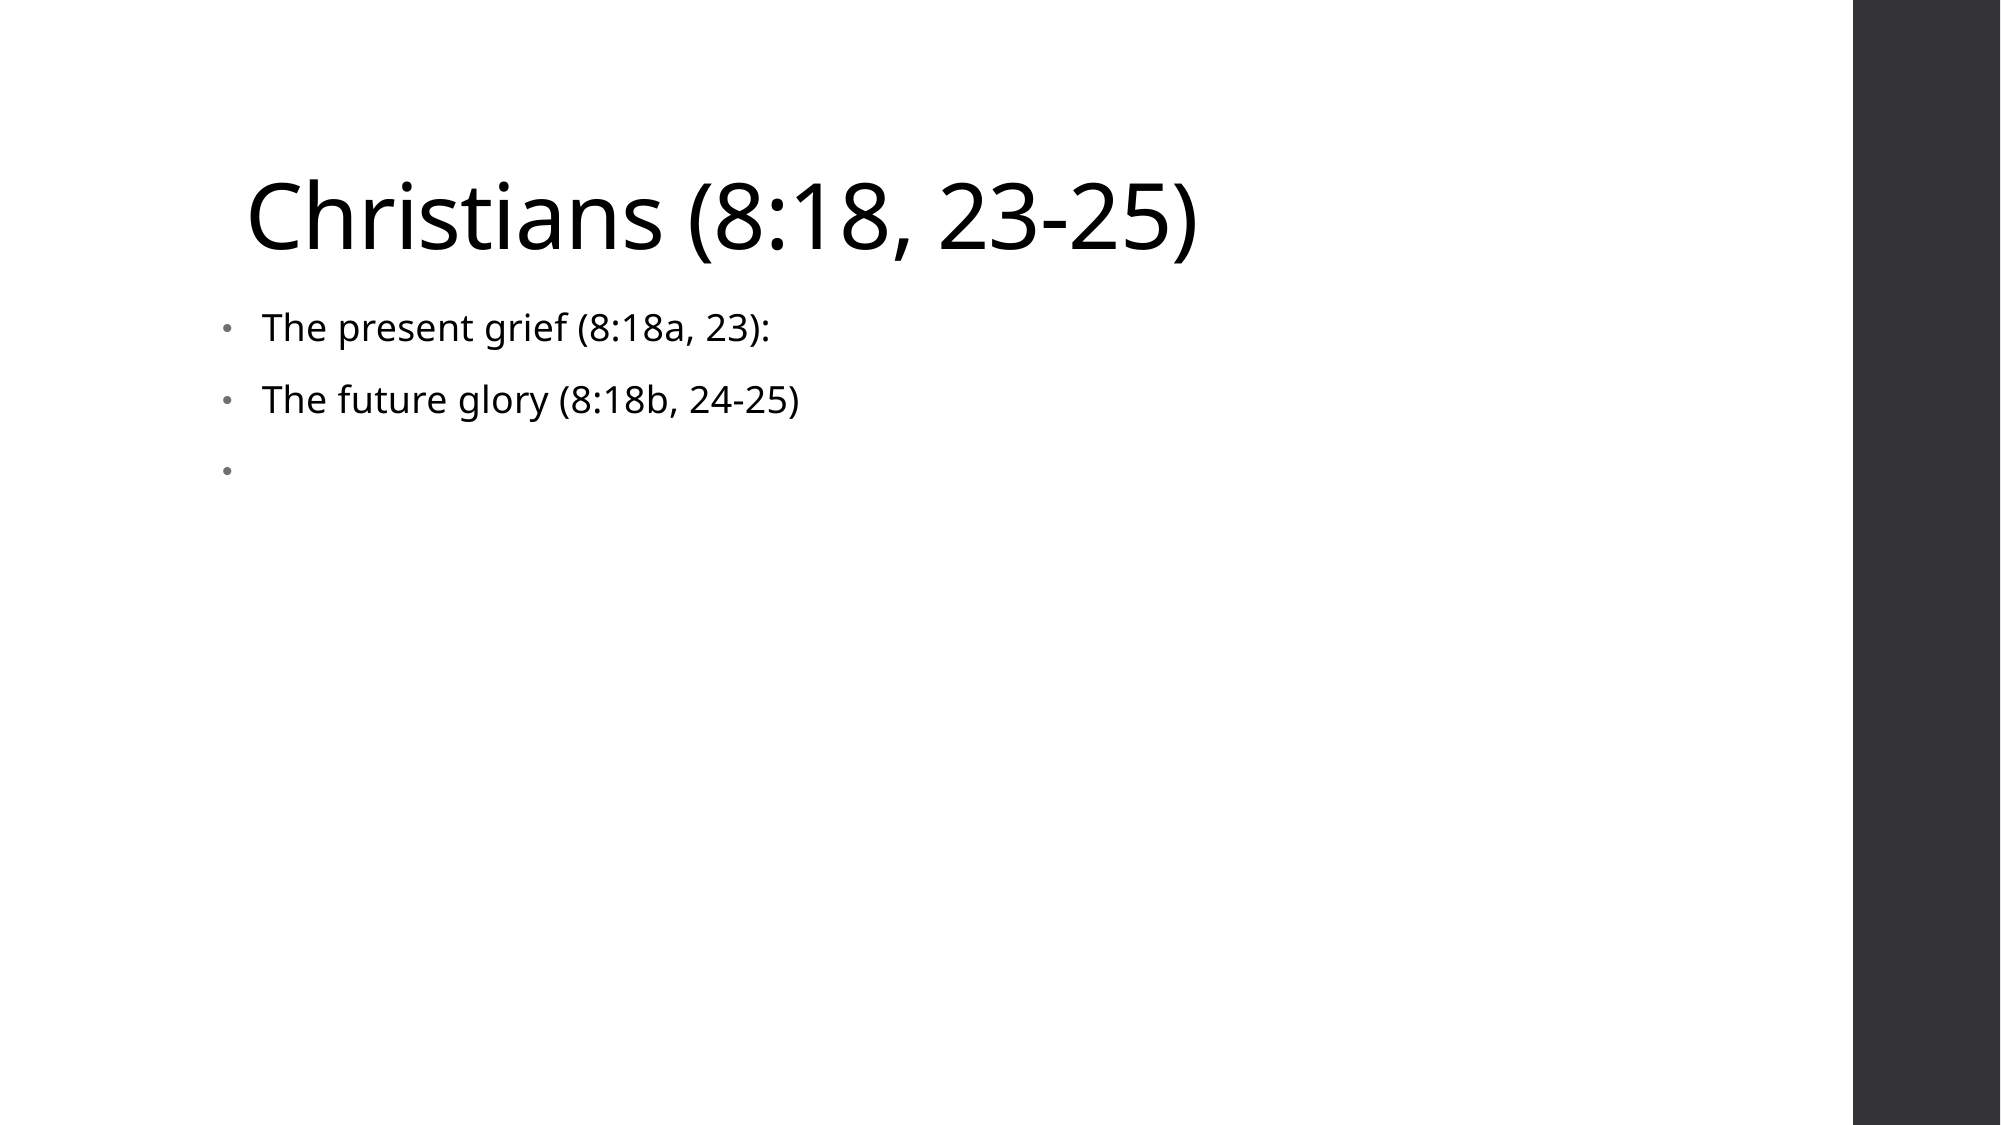

# Christians (8:18, 23-25)
 The present grief (8:18a, 23):
 The future glory (8:18b, 24-25)